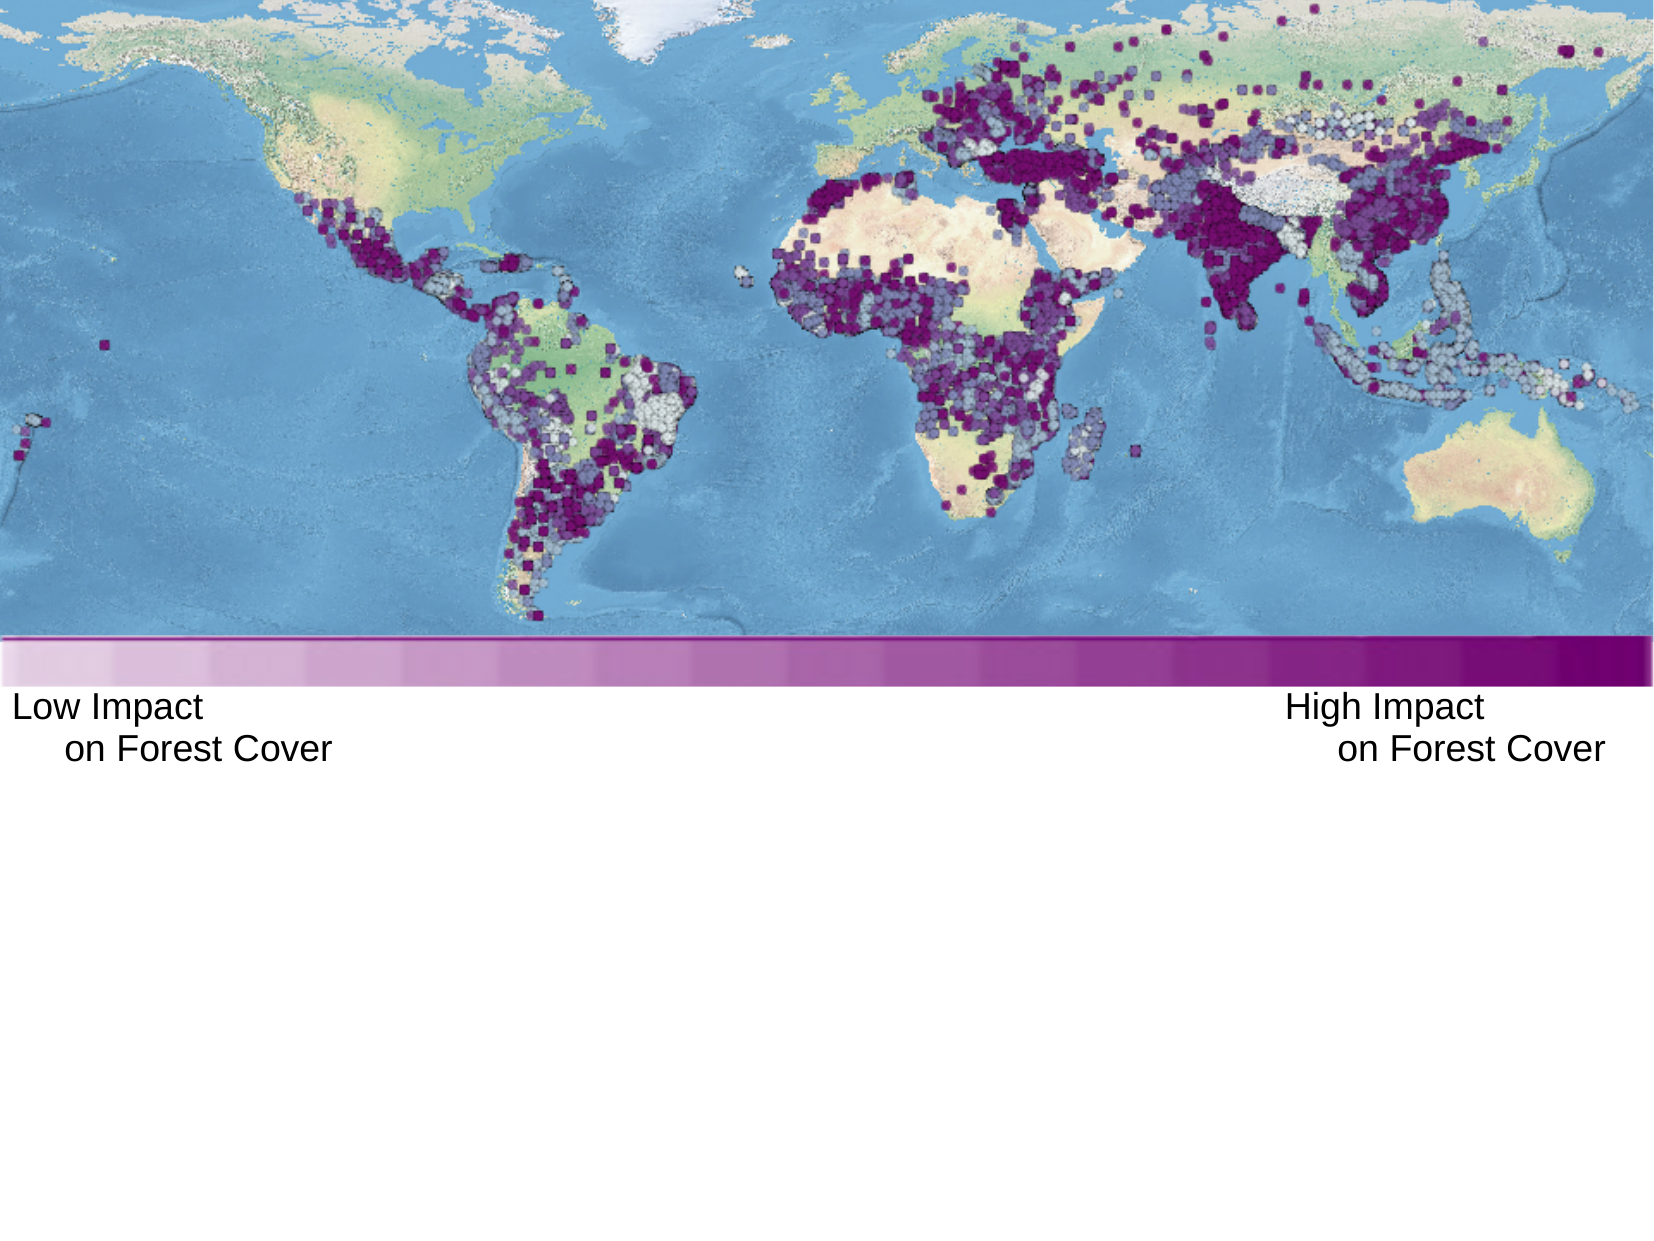

Low Impact
 on Forest Cover
High Impact
 on Forest Cover